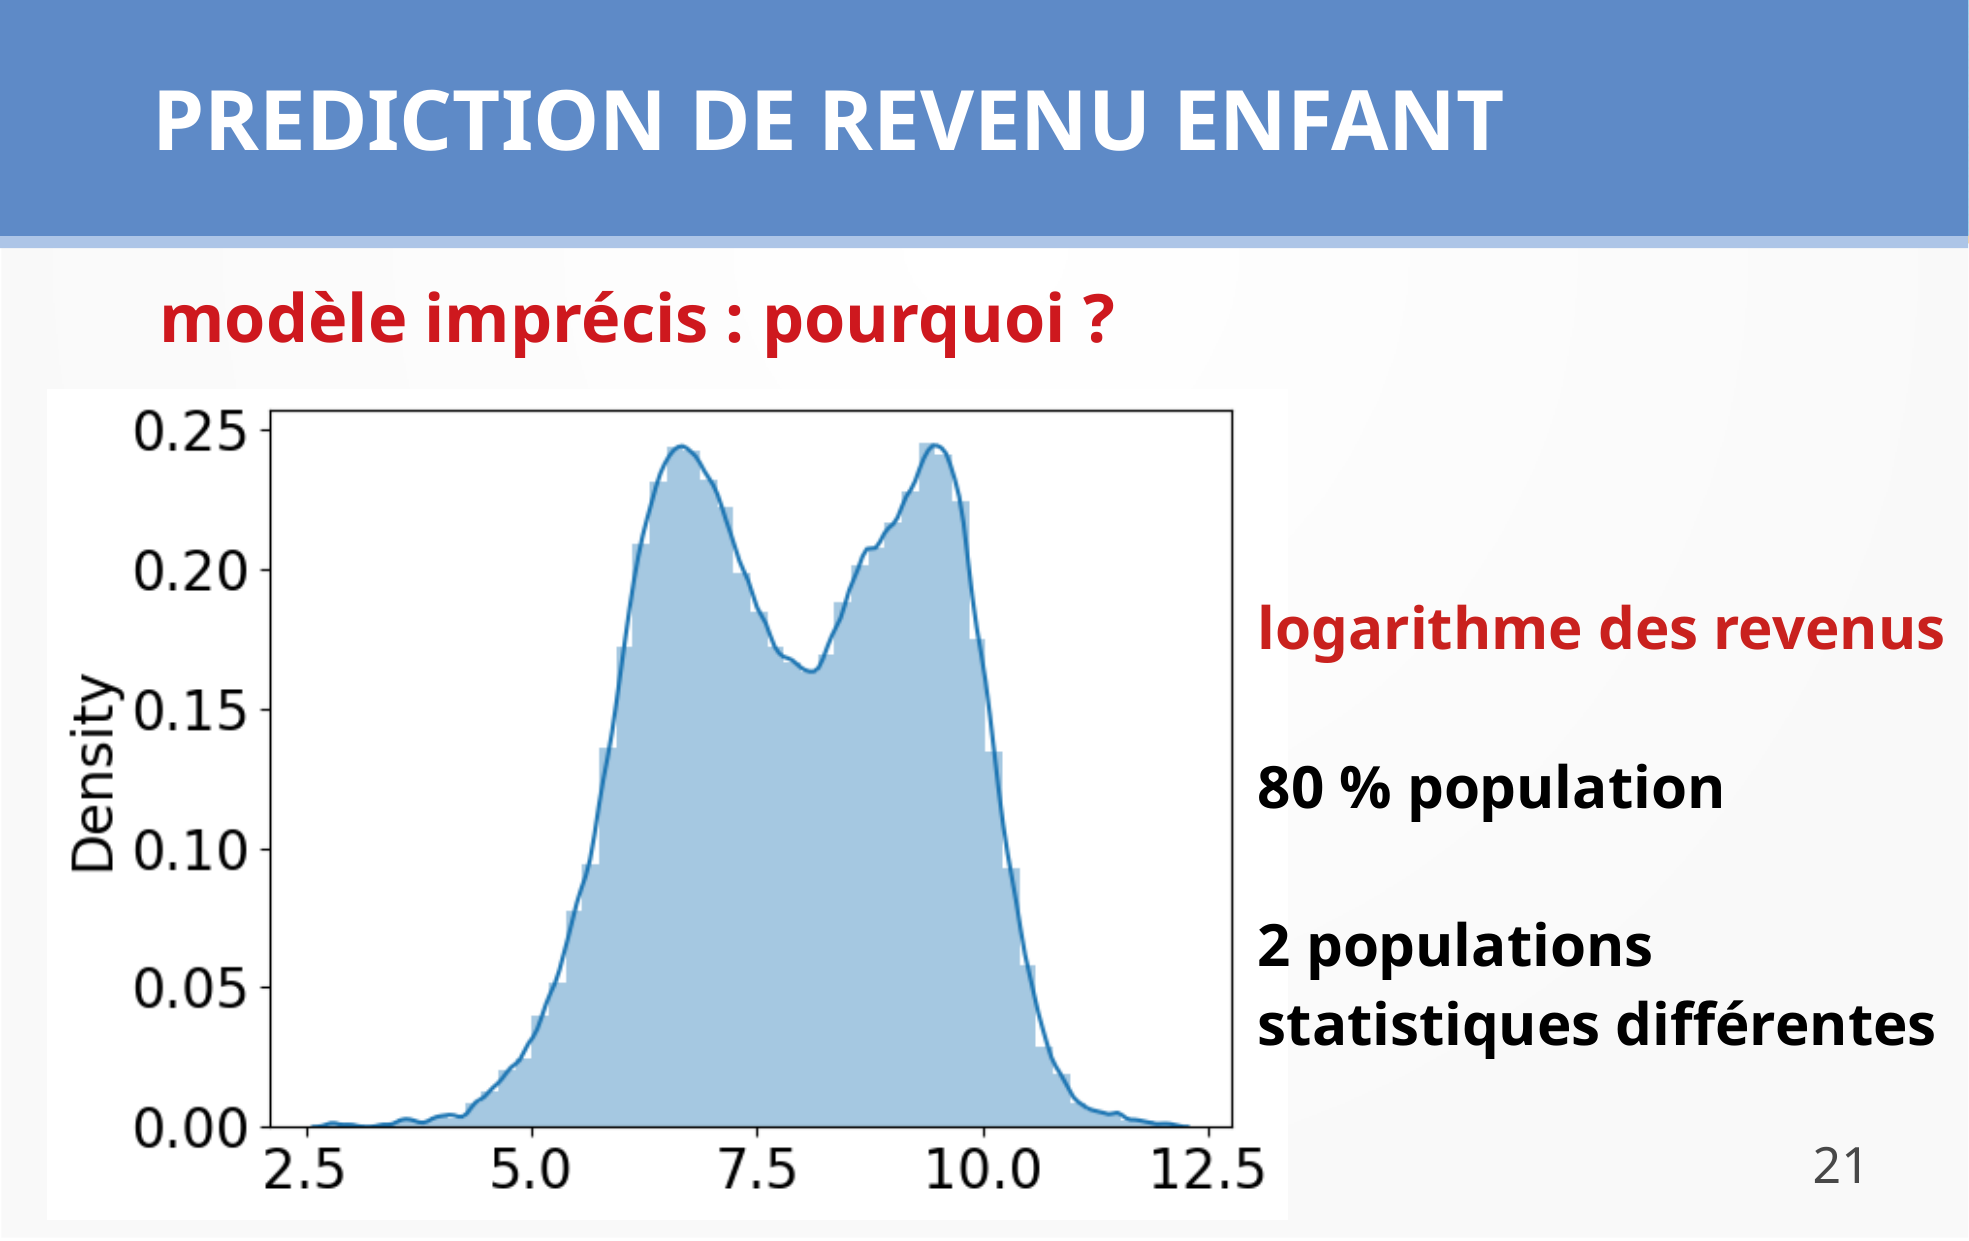

# PREDICTION DE REVENU ENFANT
modèle imprécis : pourquoi ?
logarithme des revenus
80 % population
2 populations statistiques différentes
21